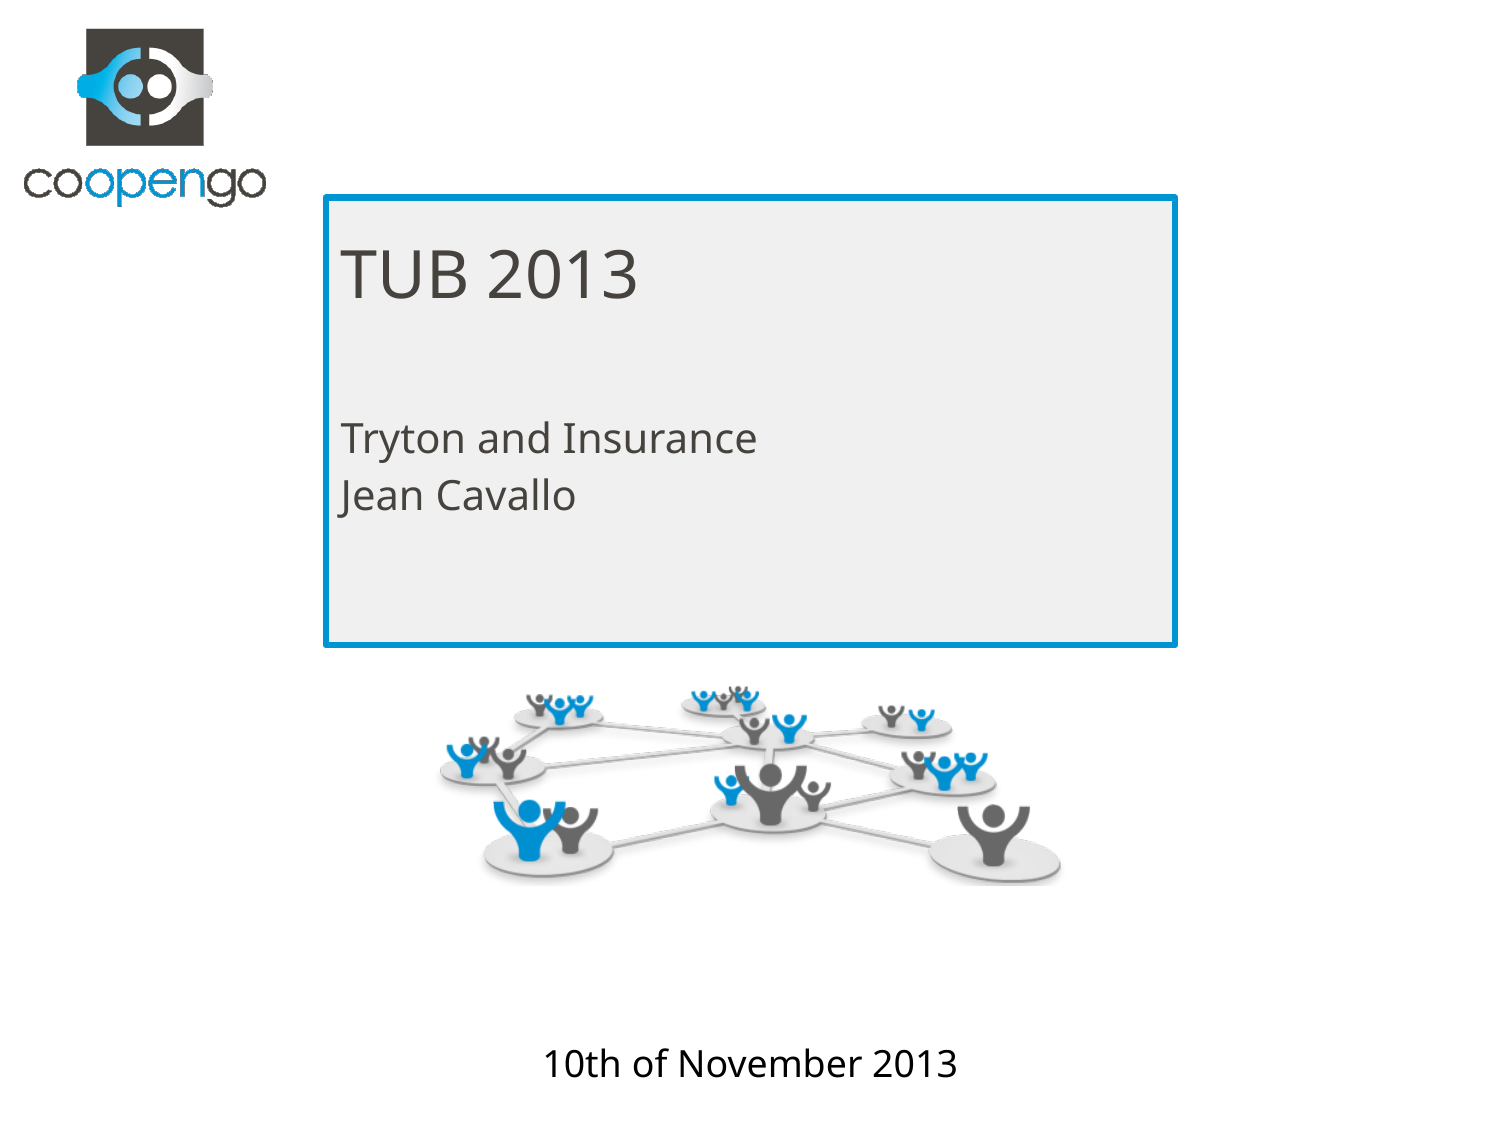

# TUB 2013 Tryton and Insurance Jean Cavallo
10th of November 2013